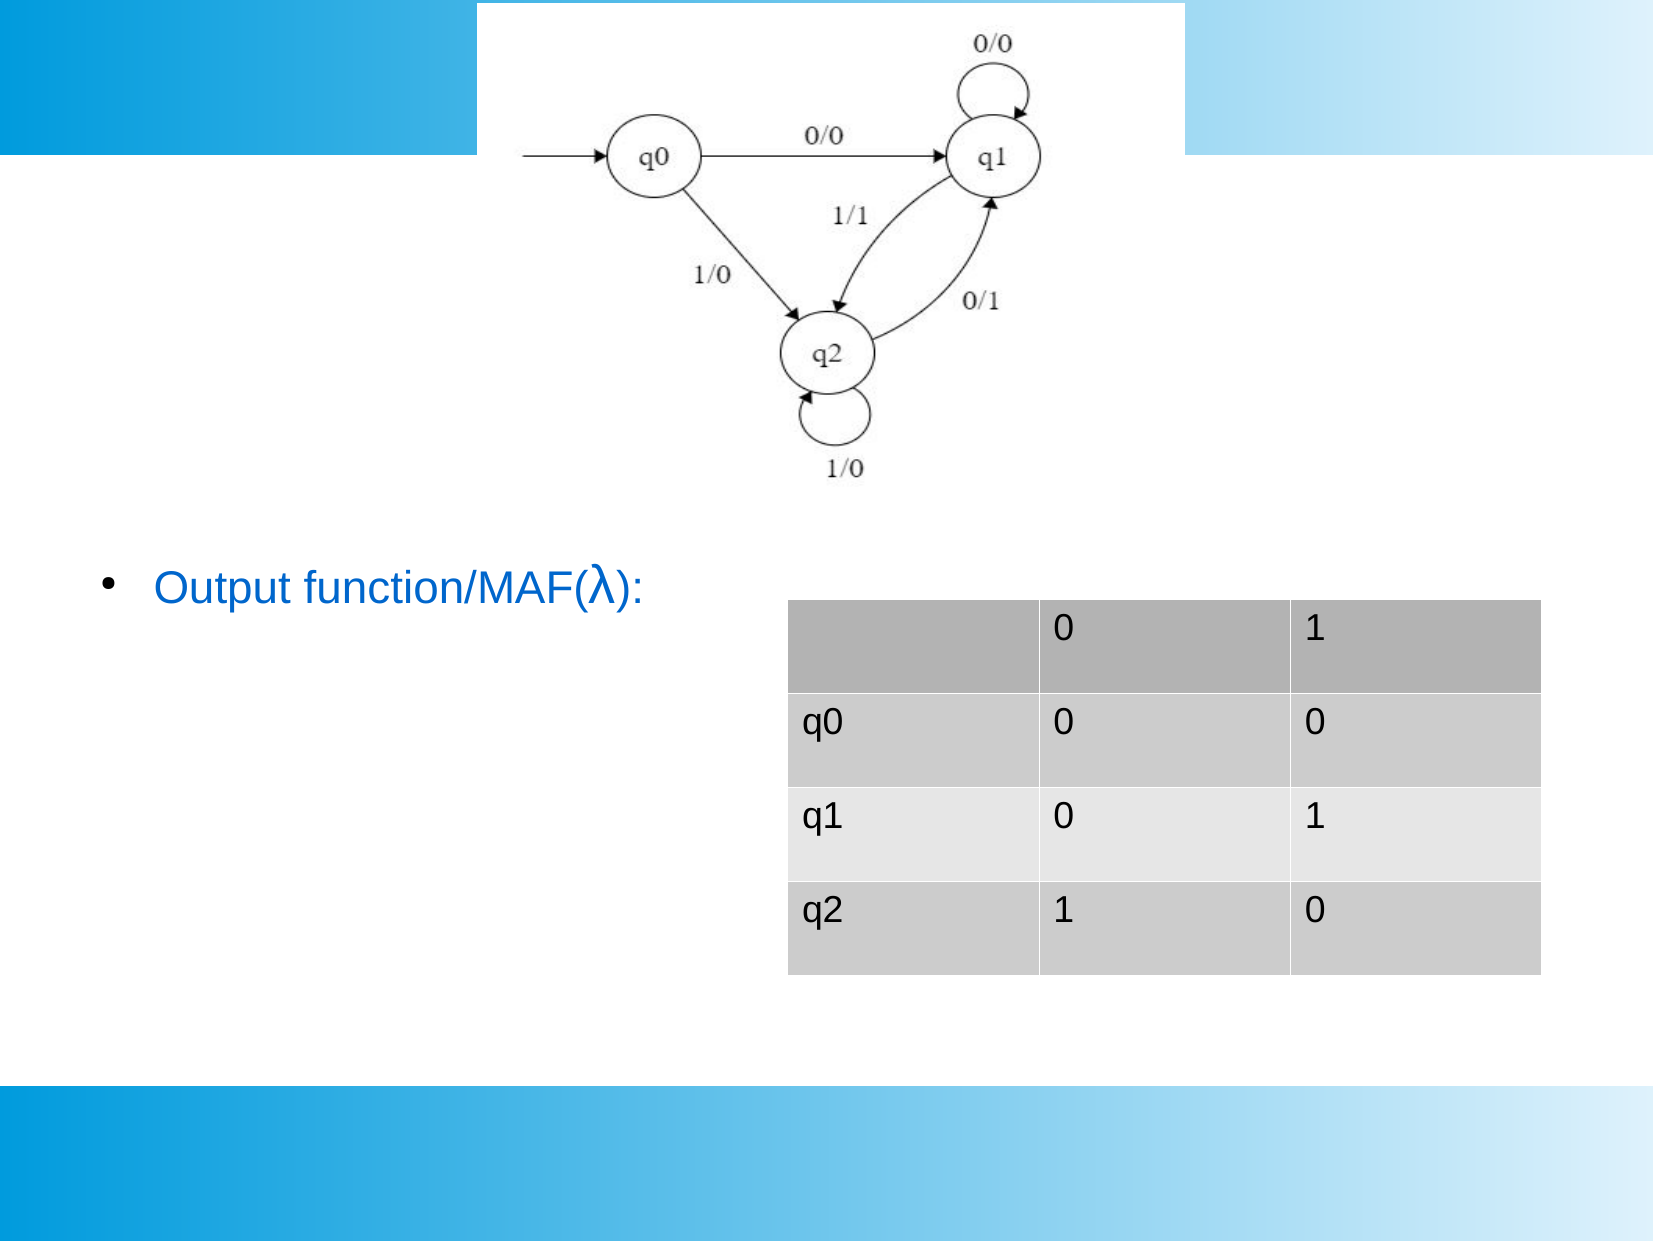

# Output function/MAF(λ):
| | 0 | 1 |
| --- | --- | --- |
| q0 | 0 | 0 |
| q1 | 0 | 1 |
| q2 | 1 | 0 |